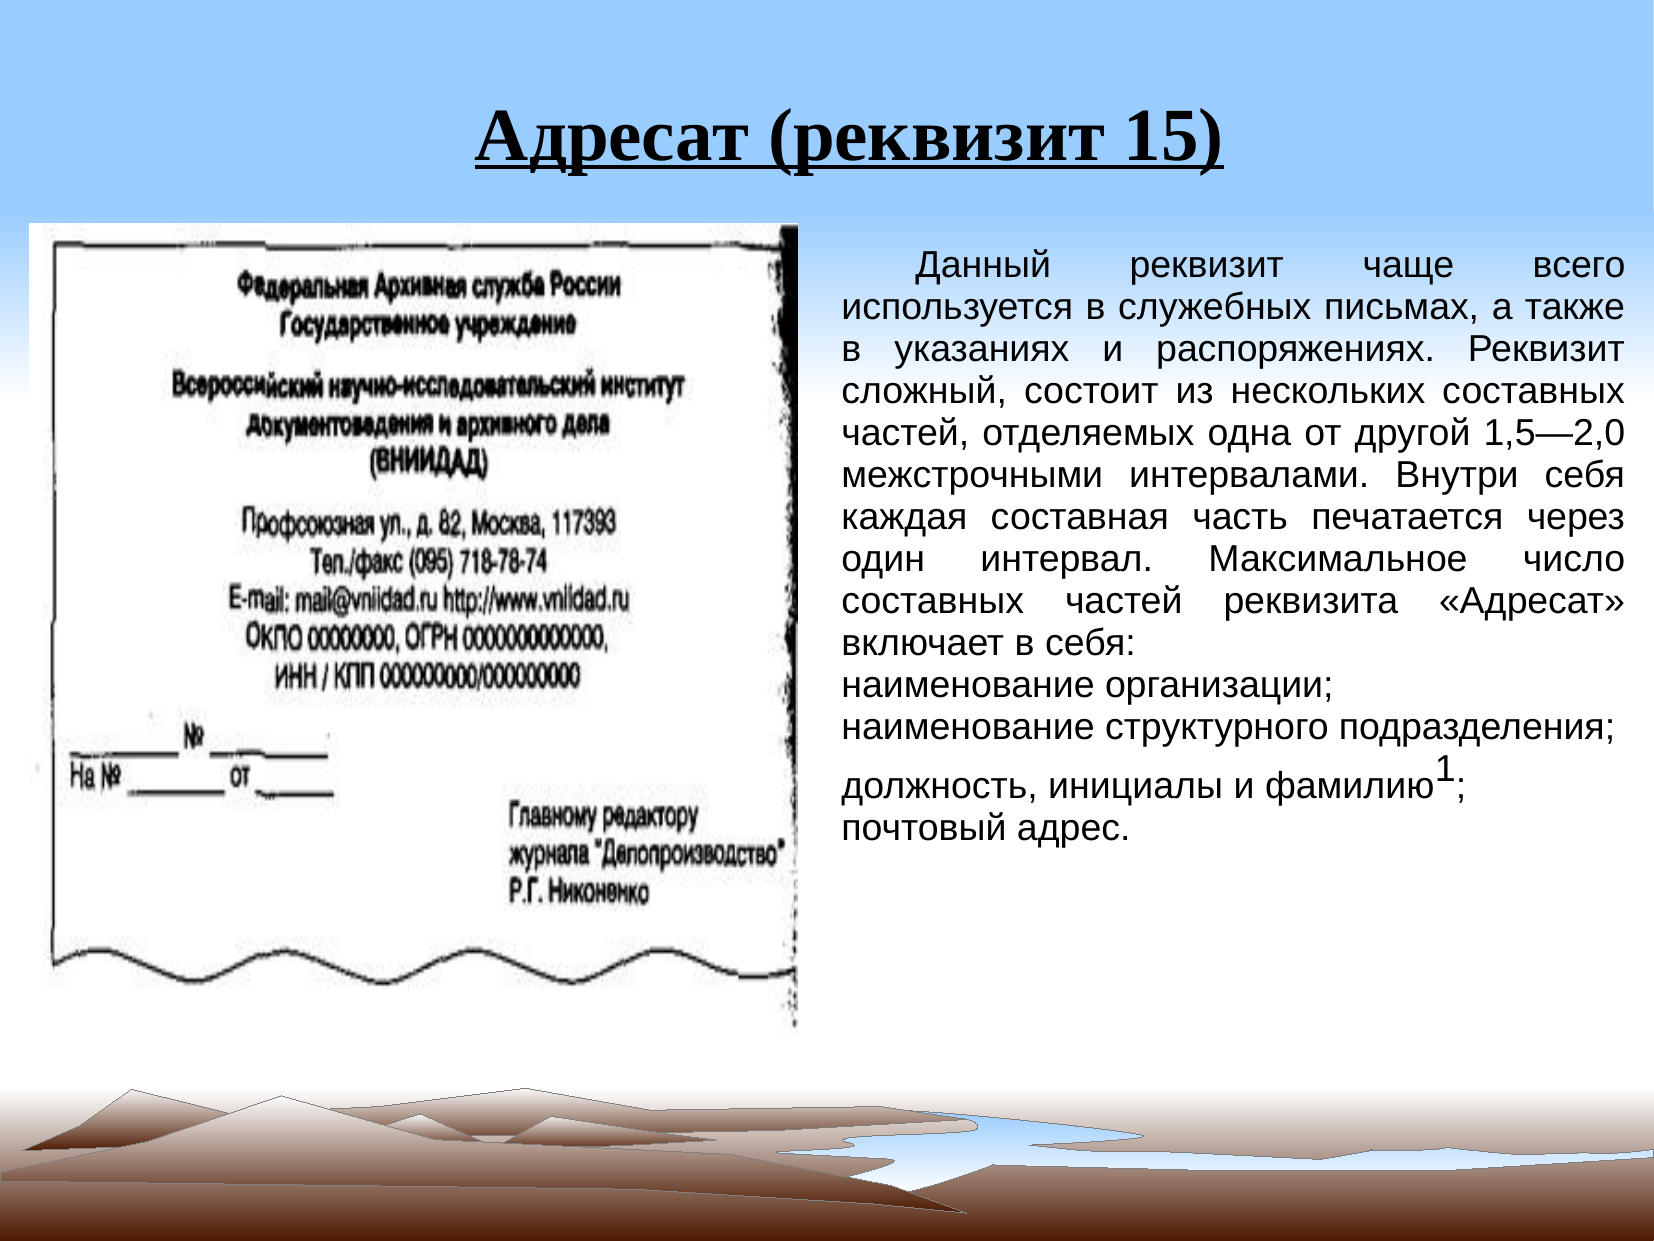

# Адресат (реквизит 15)
	Данный реквизит чаще всего используется в служебных письмах, а также в указаниях и распоряжениях. Реквизит сложный, состоит из нескольких составных частей, отделяемых одна от другой 1,5—2,0 межстрочными интервалами. Внутри себя каждая составная часть печатается через один интервал. Максимальное число составных частей реквизита «Адресат» включает в себя:
наименование организации;
наименование структурного подразделения;
должность, инициалы и фамилию1;
почтовый адрес.